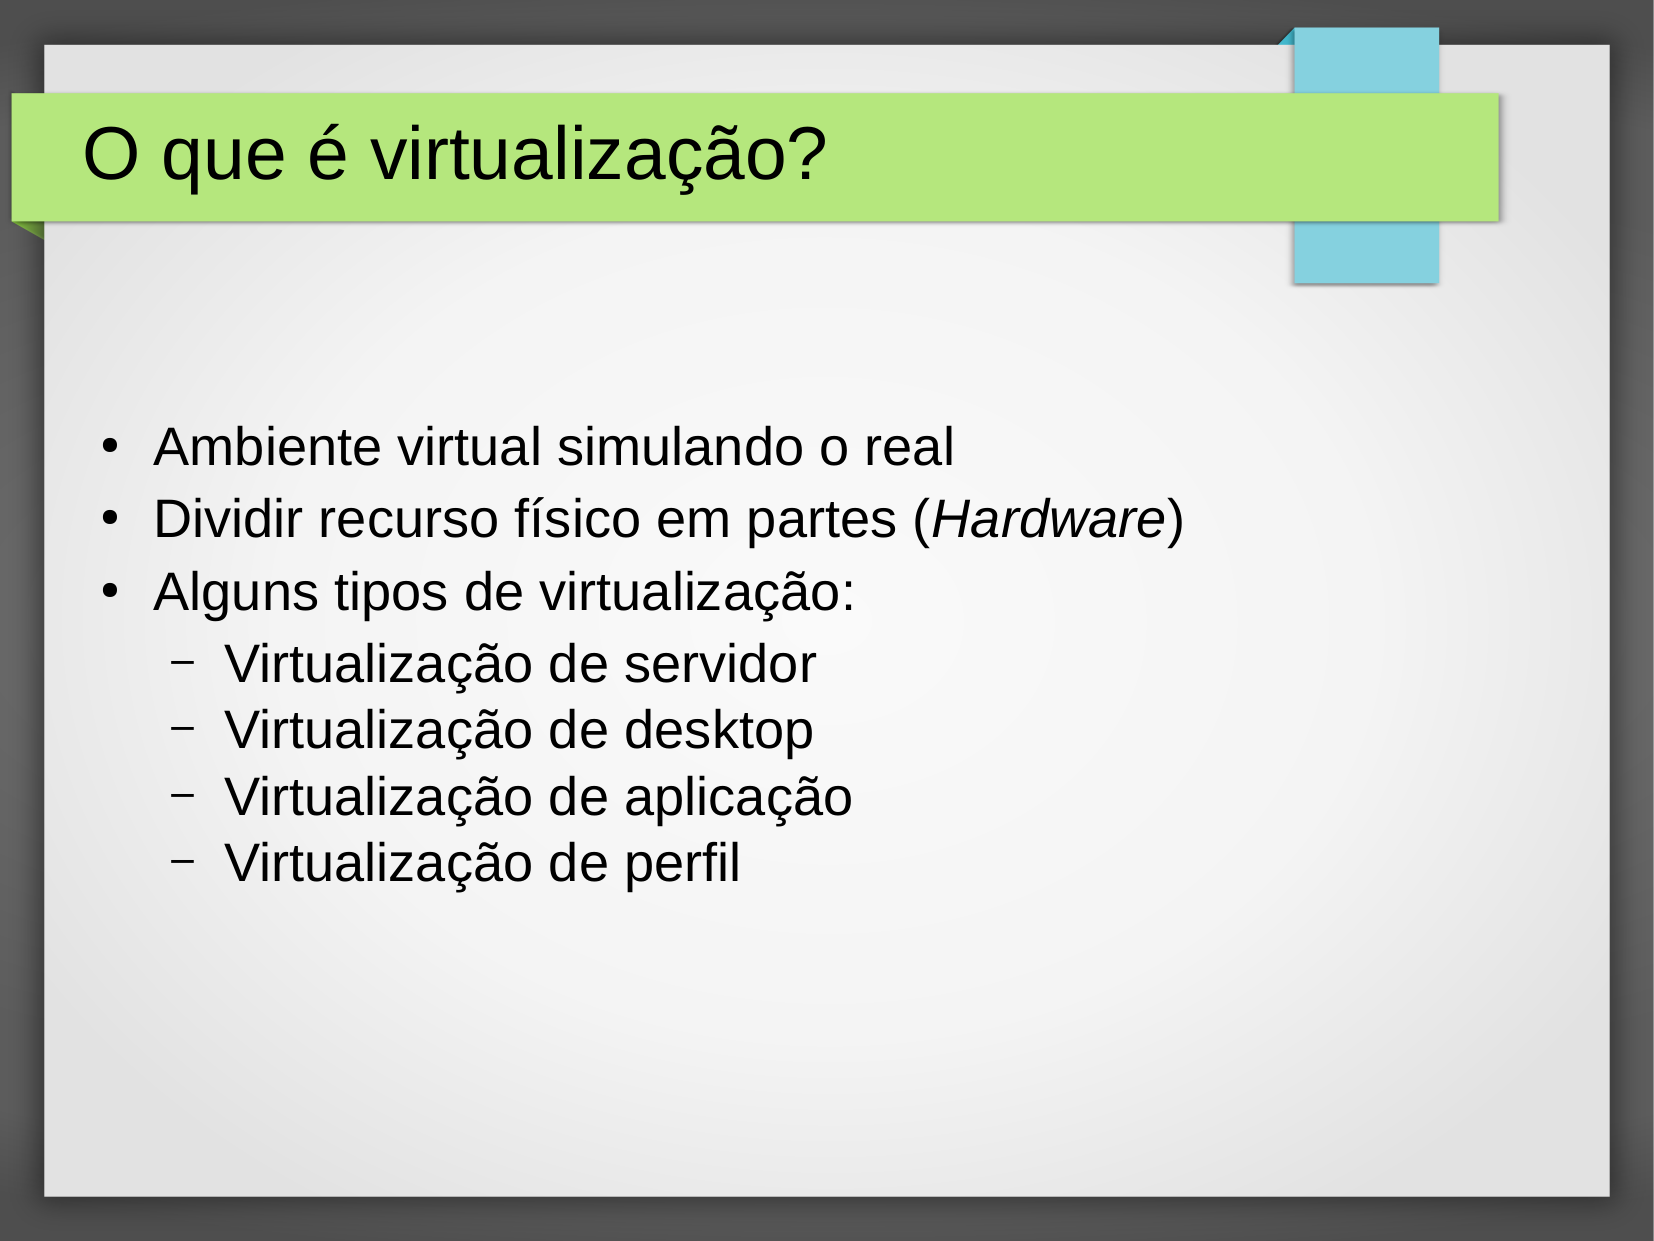

# O que é virtualização?
Ambiente virtual simulando o real
Dividir recurso físico em partes (Hardware)
Alguns tipos de virtualização:
Virtualização de servidor
Virtualização de desktop
Virtualização de aplicação
Virtualização de perfil